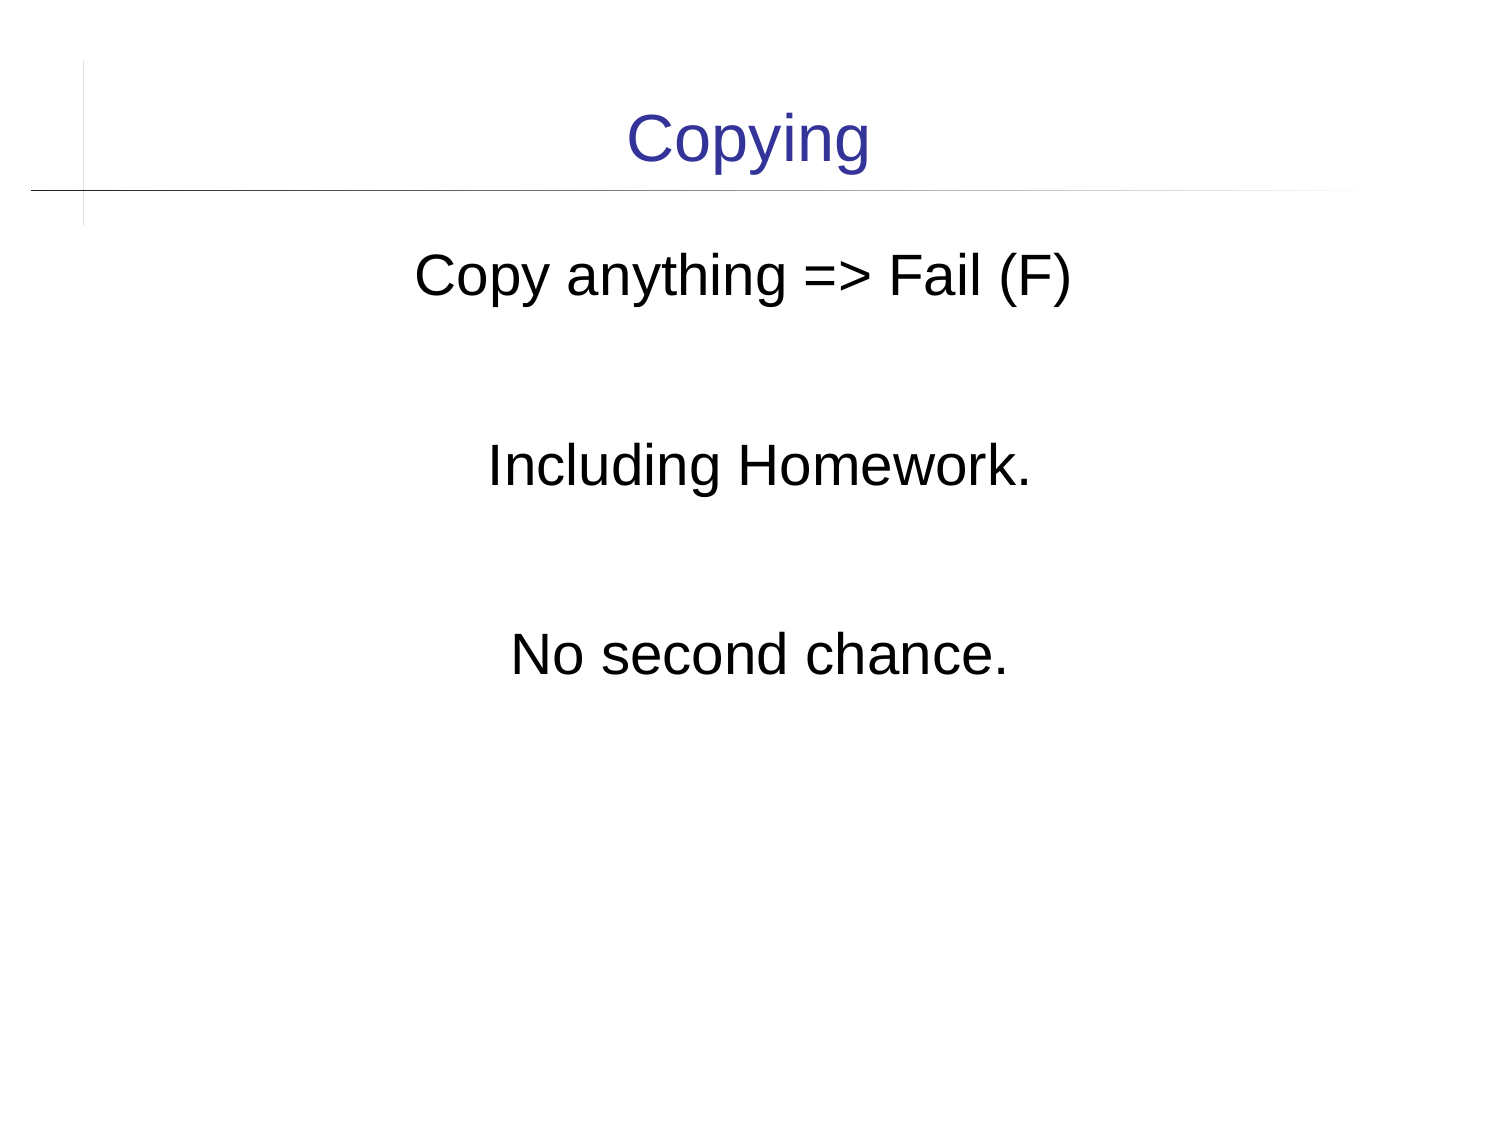

# Copying
Copy anything => Fail (F)
Including Homework.
No second chance.